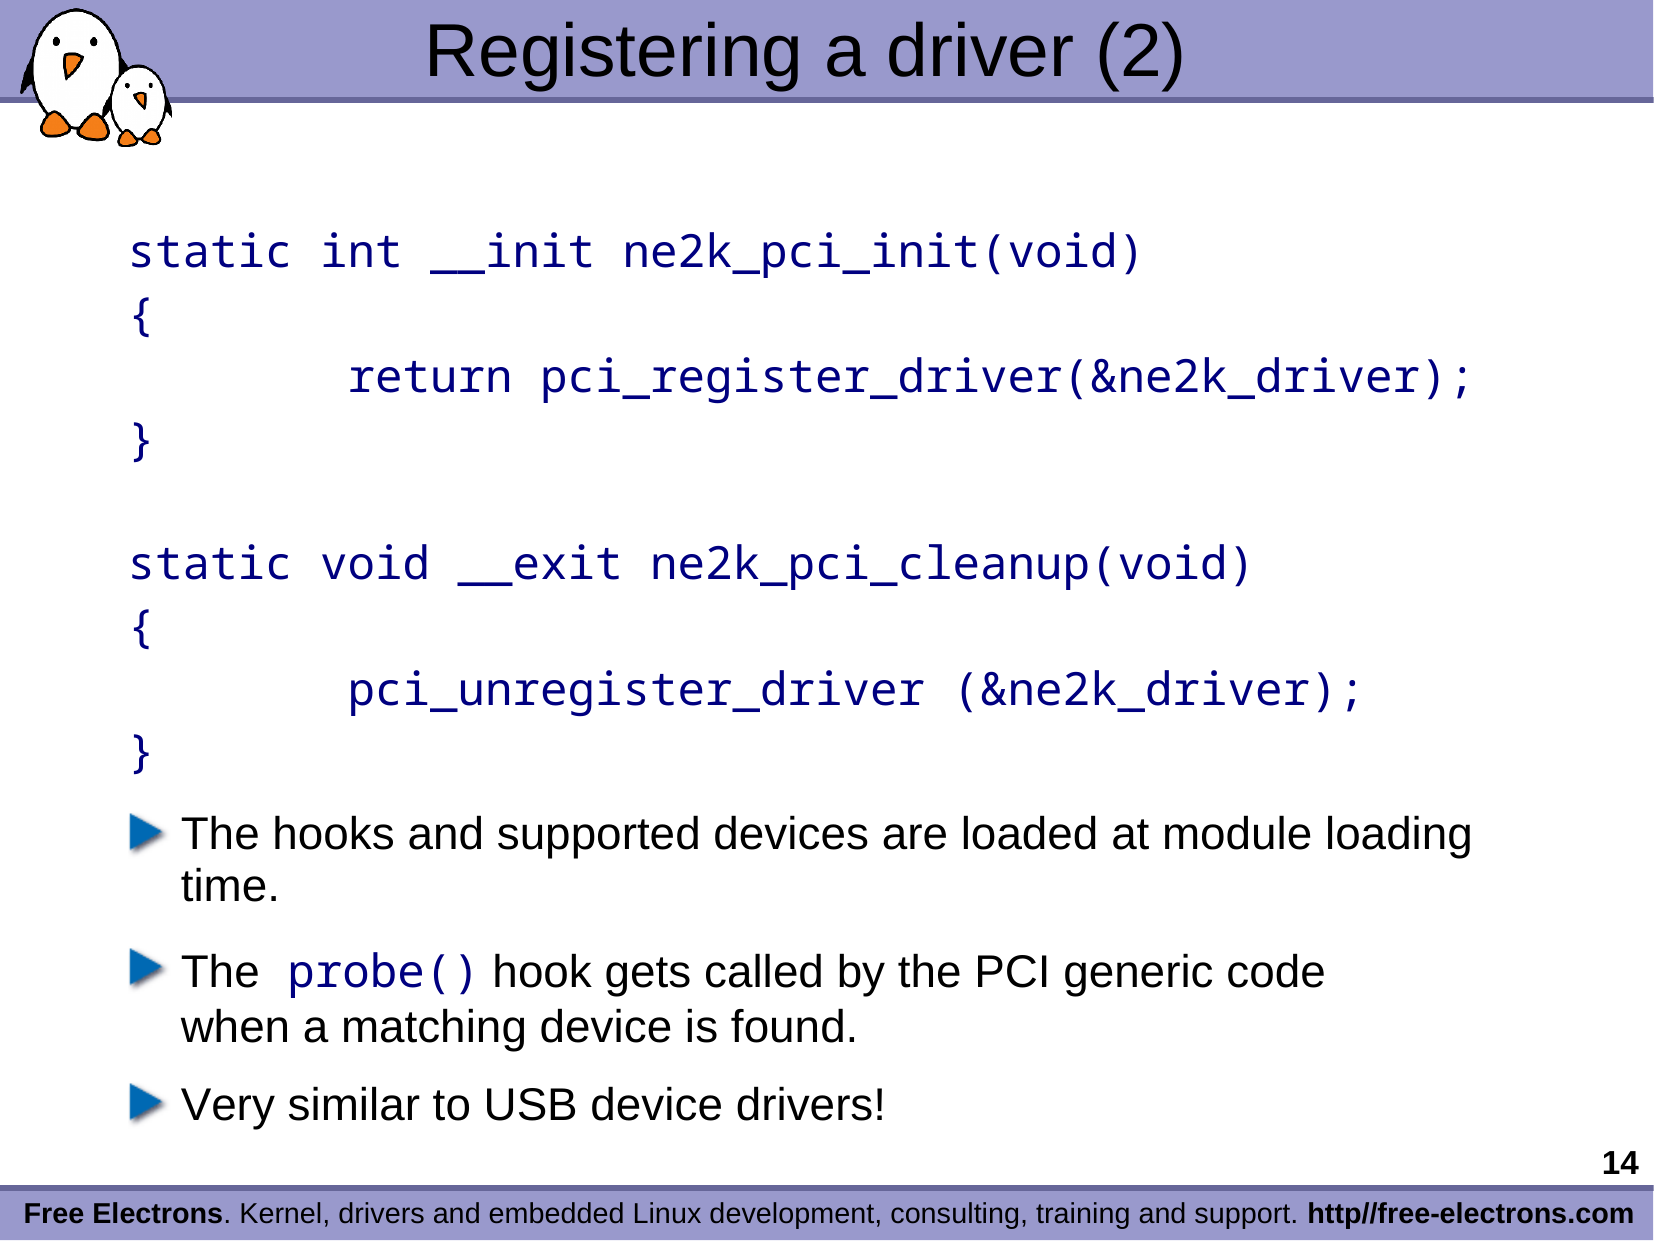

# Registering a driver (2)
static int __init ne2k_pci_init(void)
{
 return pci_register_driver(&ne2k_driver);
}
static void __exit ne2k_pci_cleanup(void)
{
 pci_unregister_driver (&ne2k_driver);
}
The hooks and supported devices are loaded at module loading time.
The probe() hook gets called by the PCI generic code
when a matching device is found.
Very similar to USB device drivers!